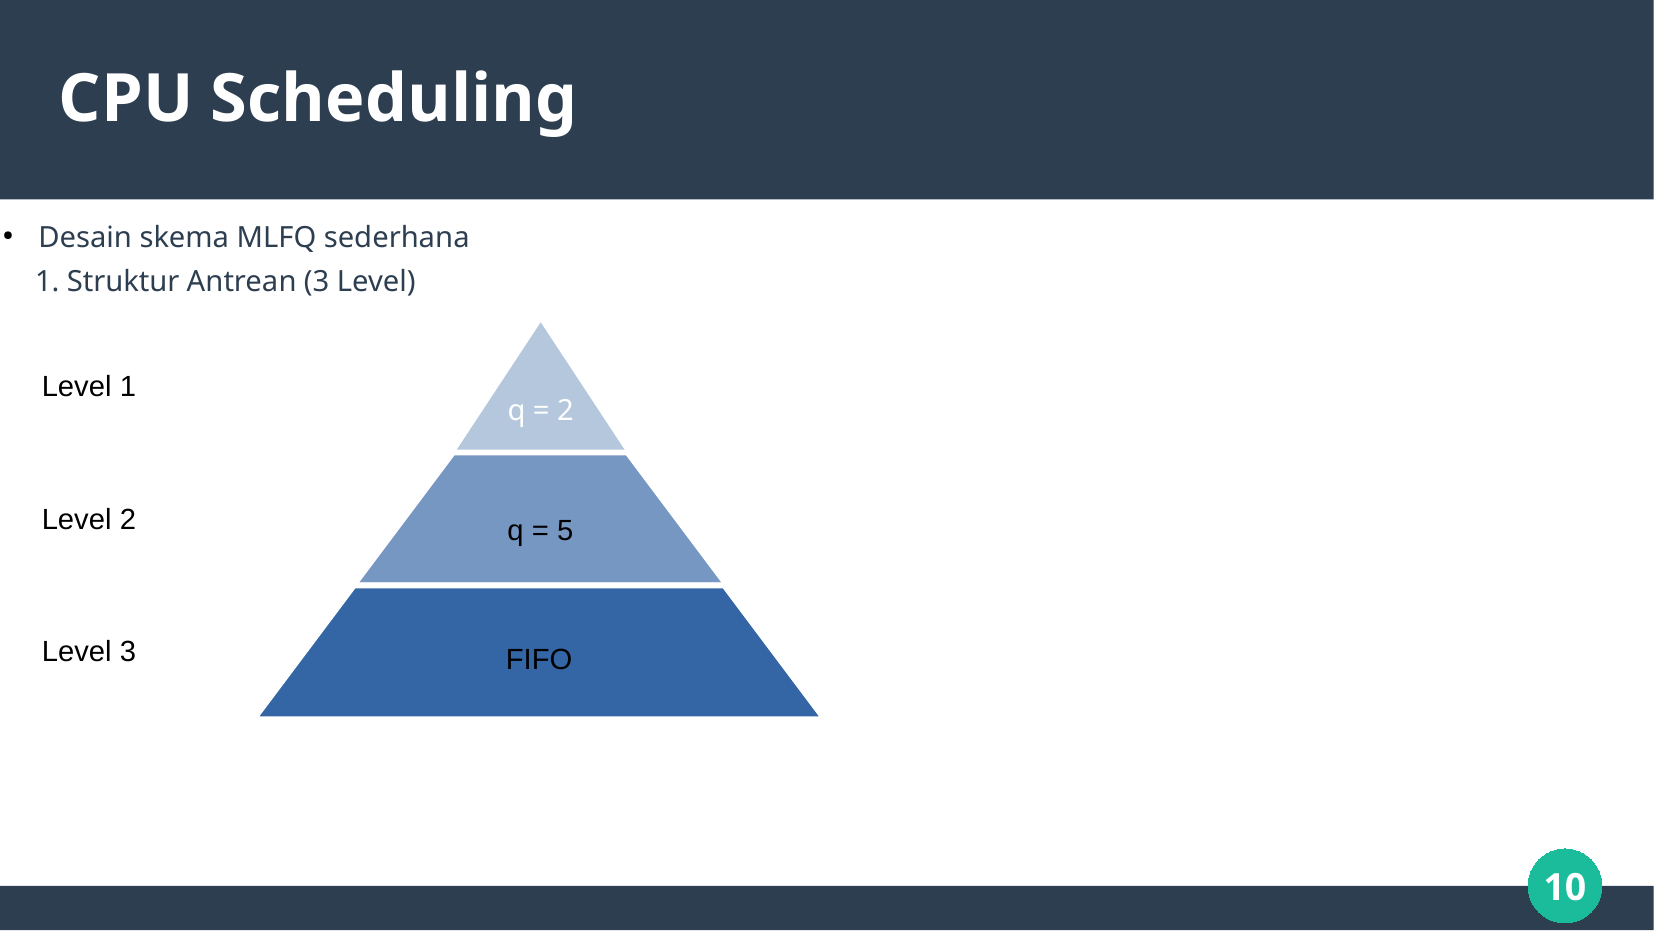

# CPU Scheduling
Desain skema MLFQ sederhana
1. Struktur Antrean (3 Level)
Level 1
q = 2
q = 5
Level 2
Level 3
FIFO
10